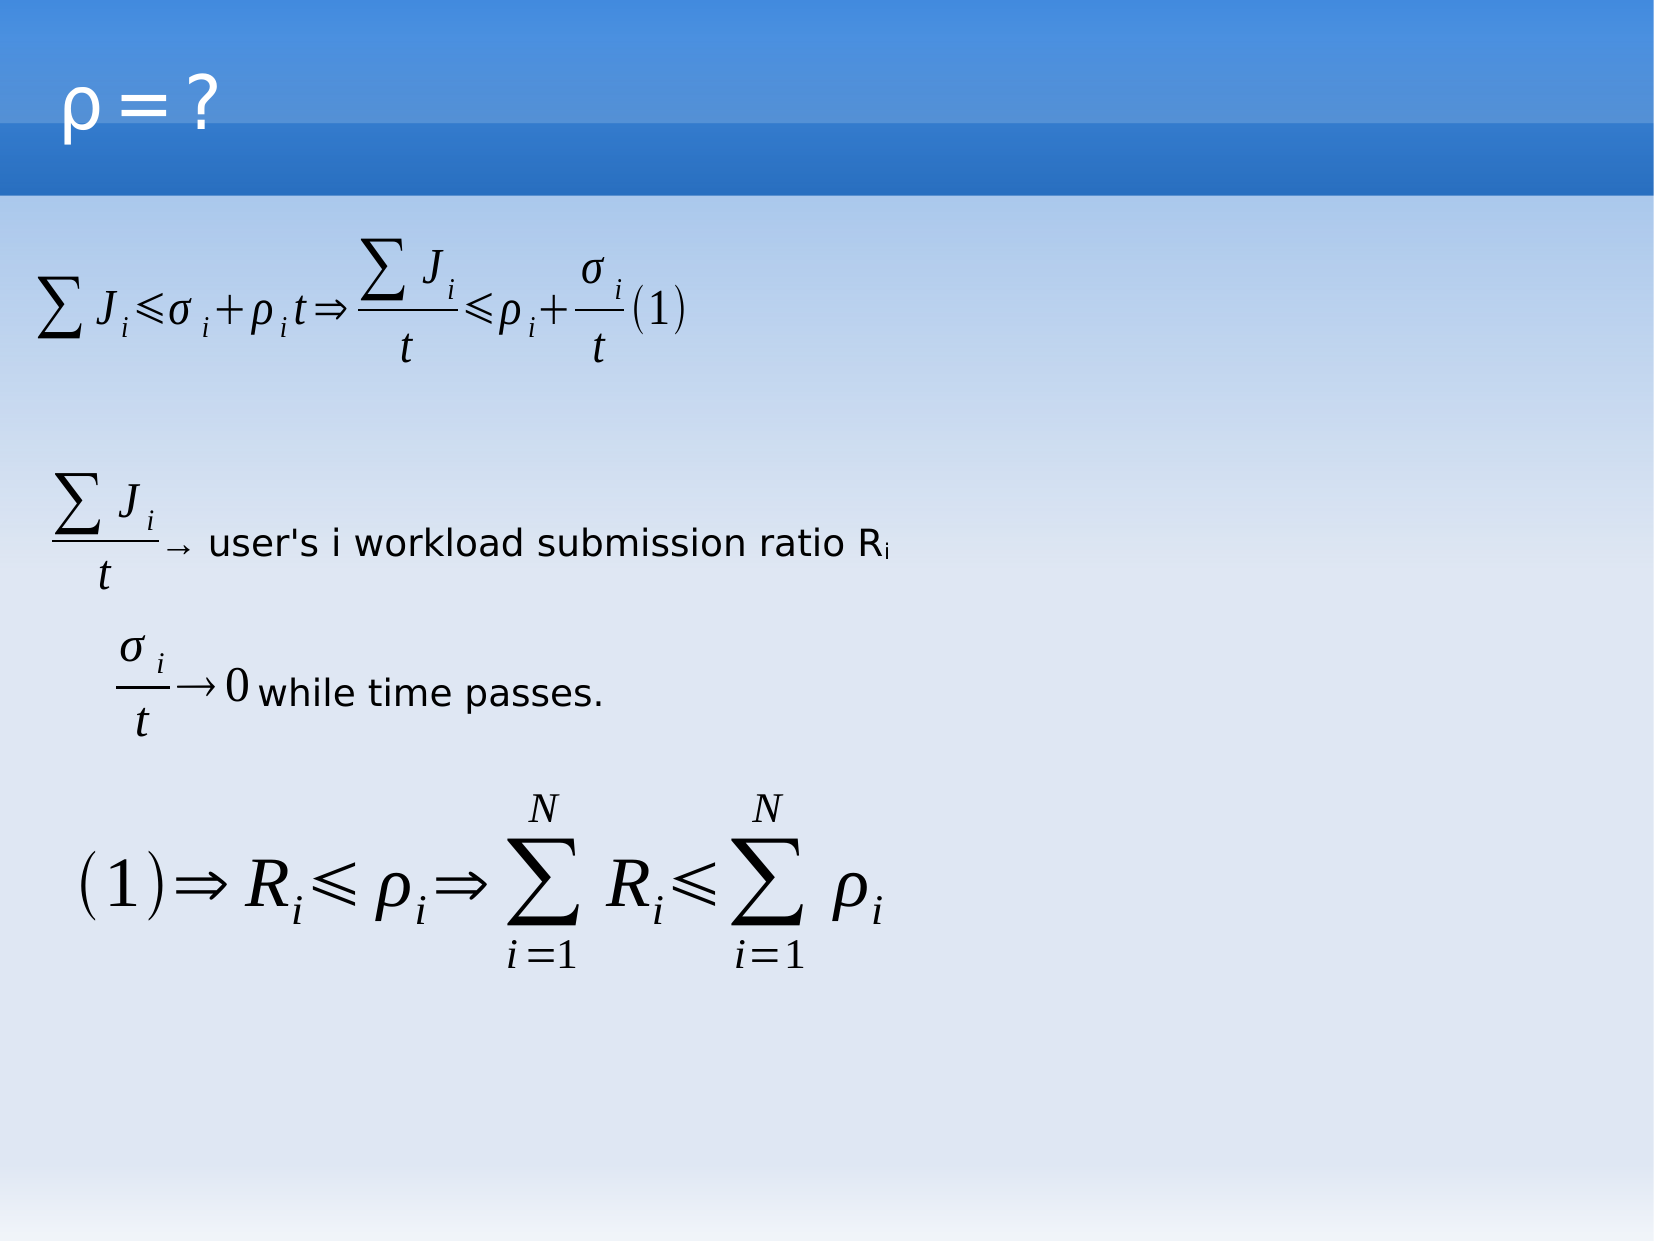

# ρ=?
→ user's i workload submission ratio Ri
while time passes.